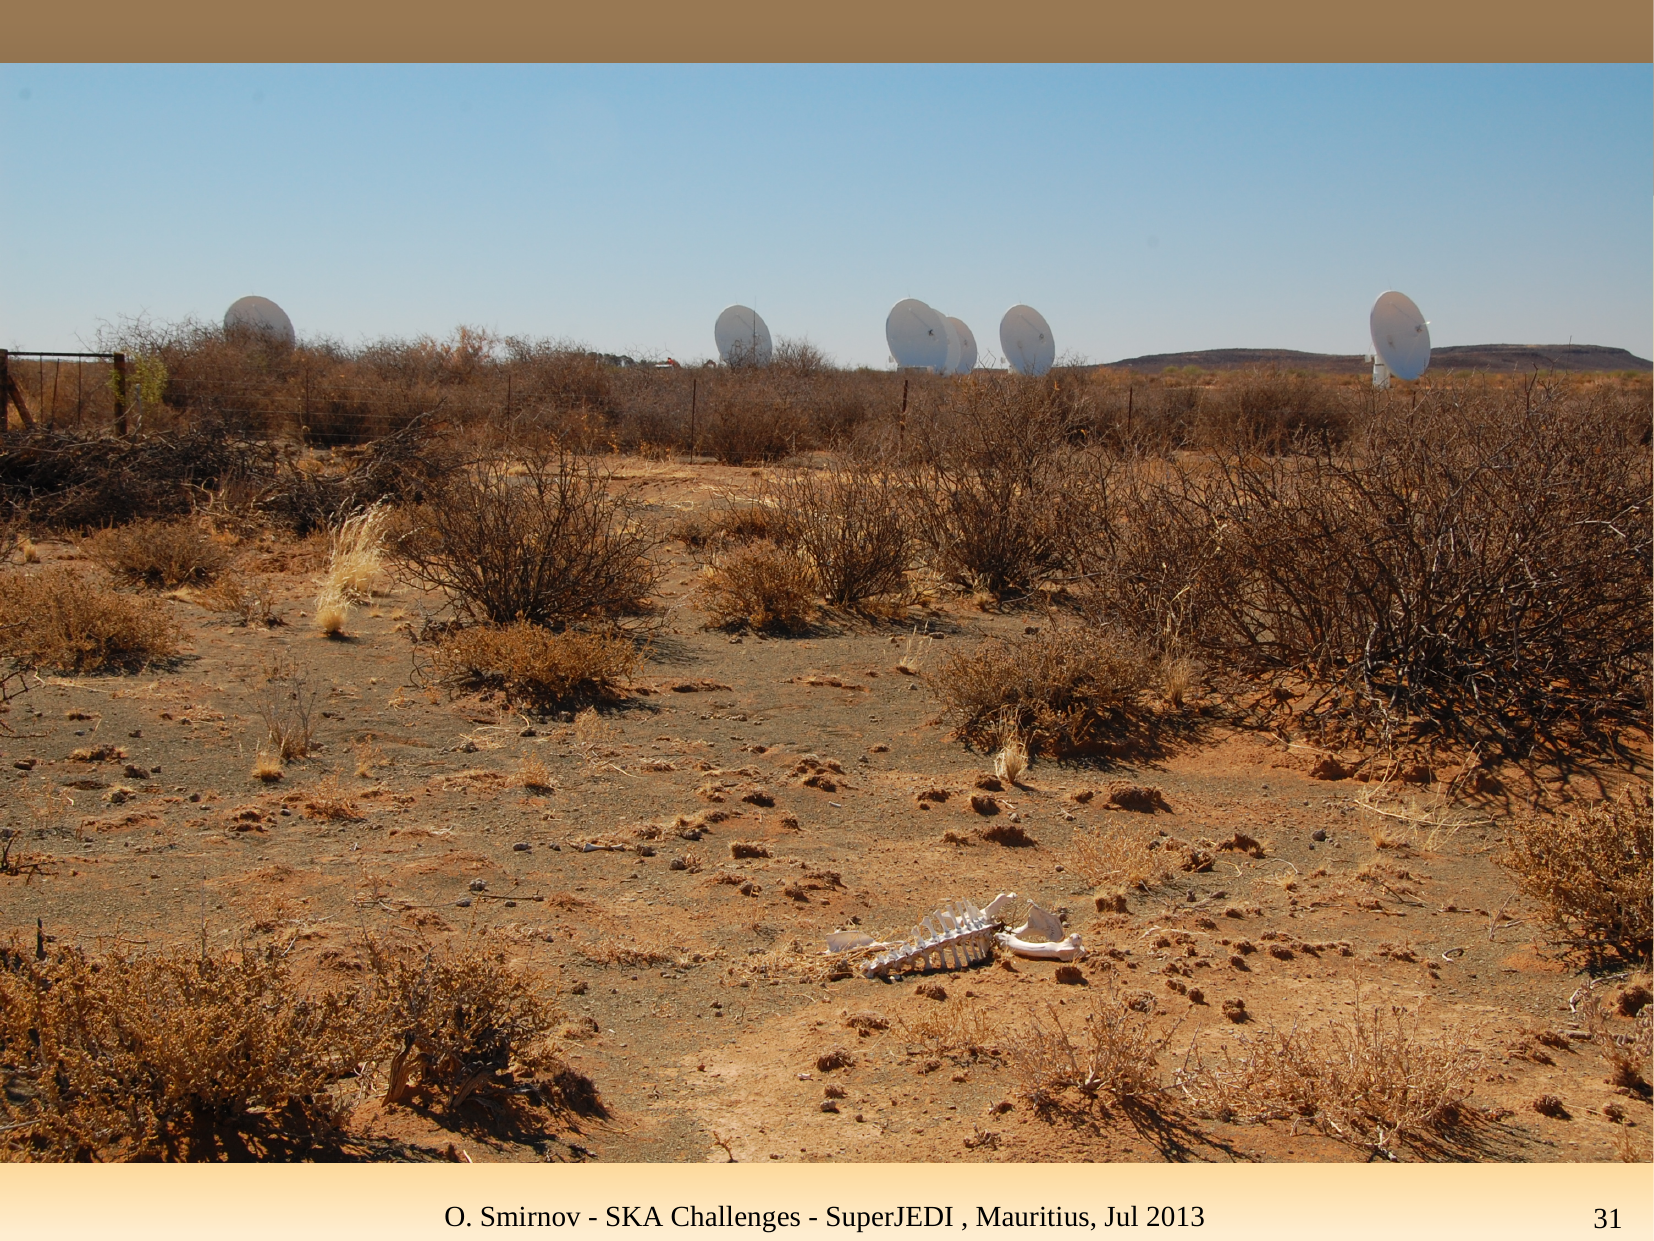

#
O. Smirnov - SKA Challenges - SuperJEDI , Mauritius, Jul 2013
31